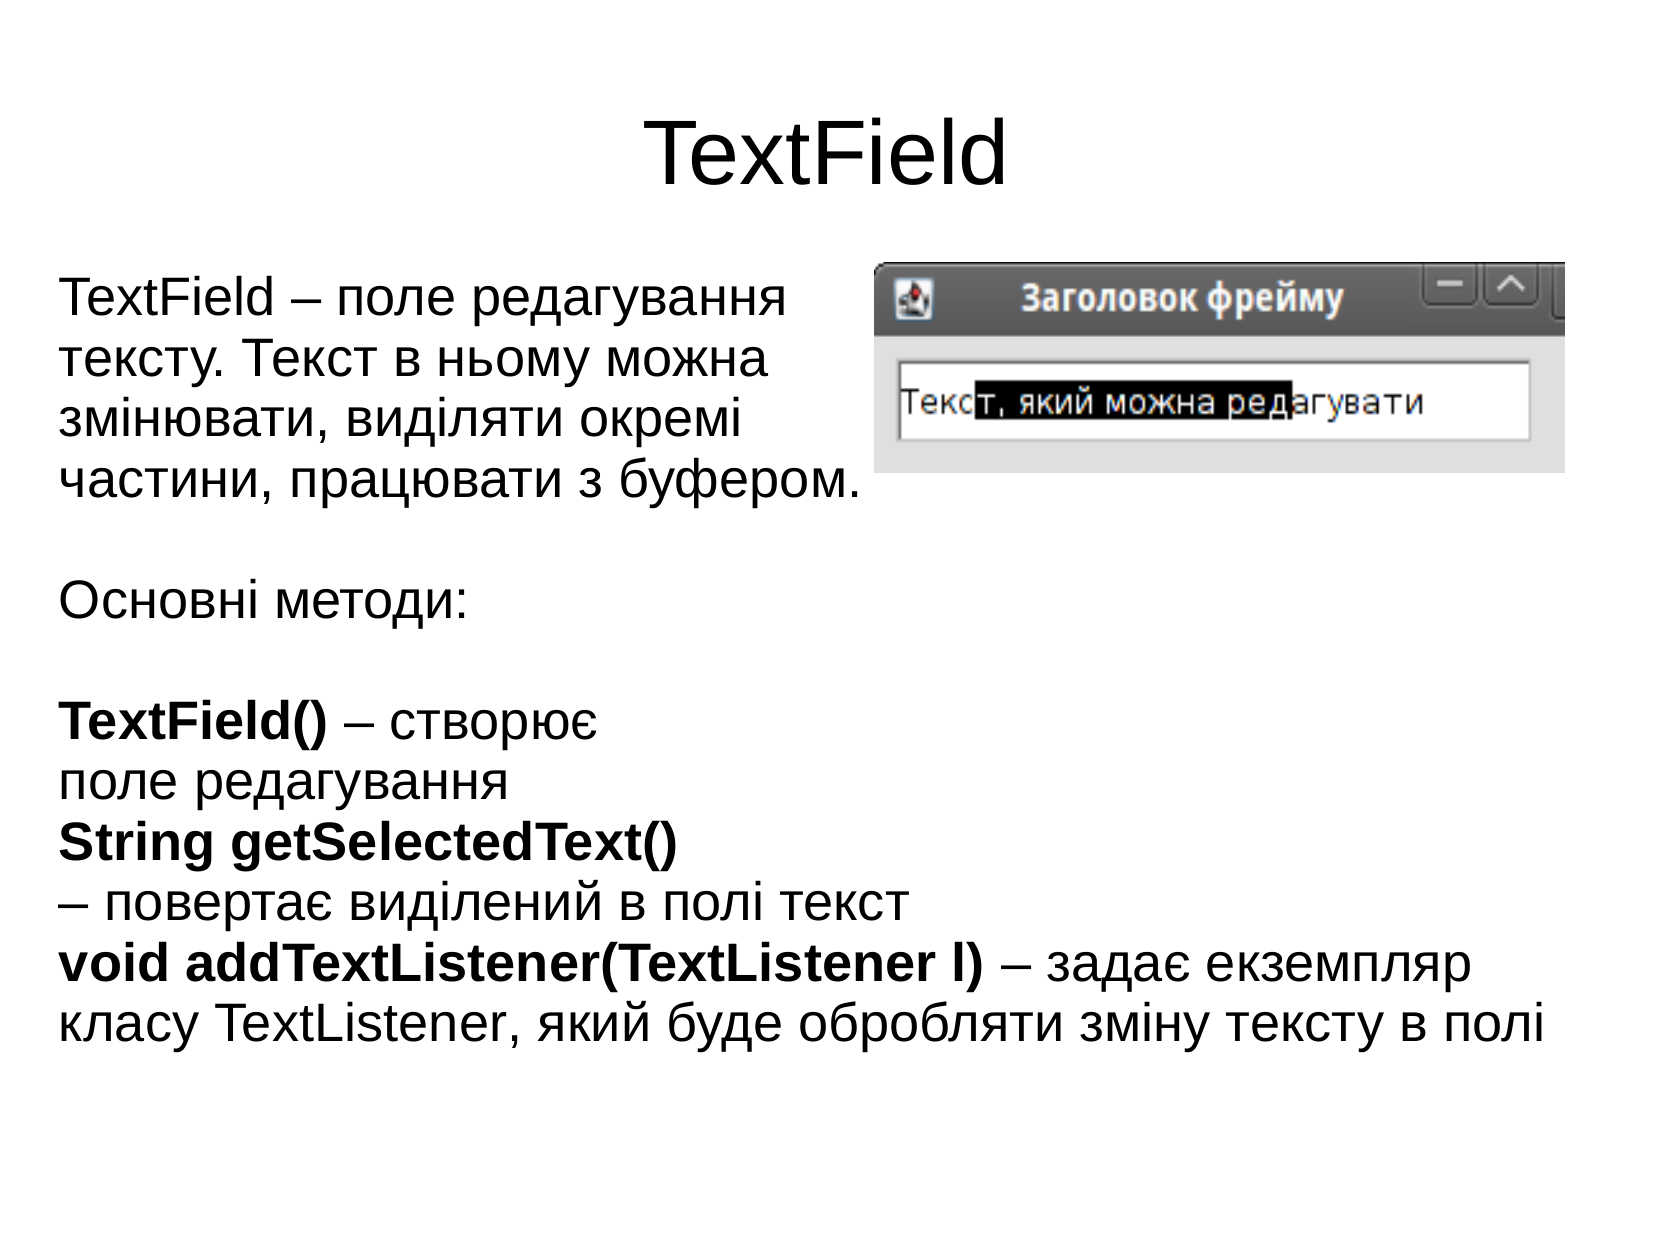

# TextField
TextField – поле редагування
тексту. Текст в ньому можна
змінювати, виділяти окремі
частини, працювати з буфером.
Основні методи:
TextField() – створює
поле редагування
String getSelectedText()
– повертає виділений в полі текст
void addTextListener(TextListener l) – задає екземпляр класу TextListener, який буде обробляти зміну тексту в полі